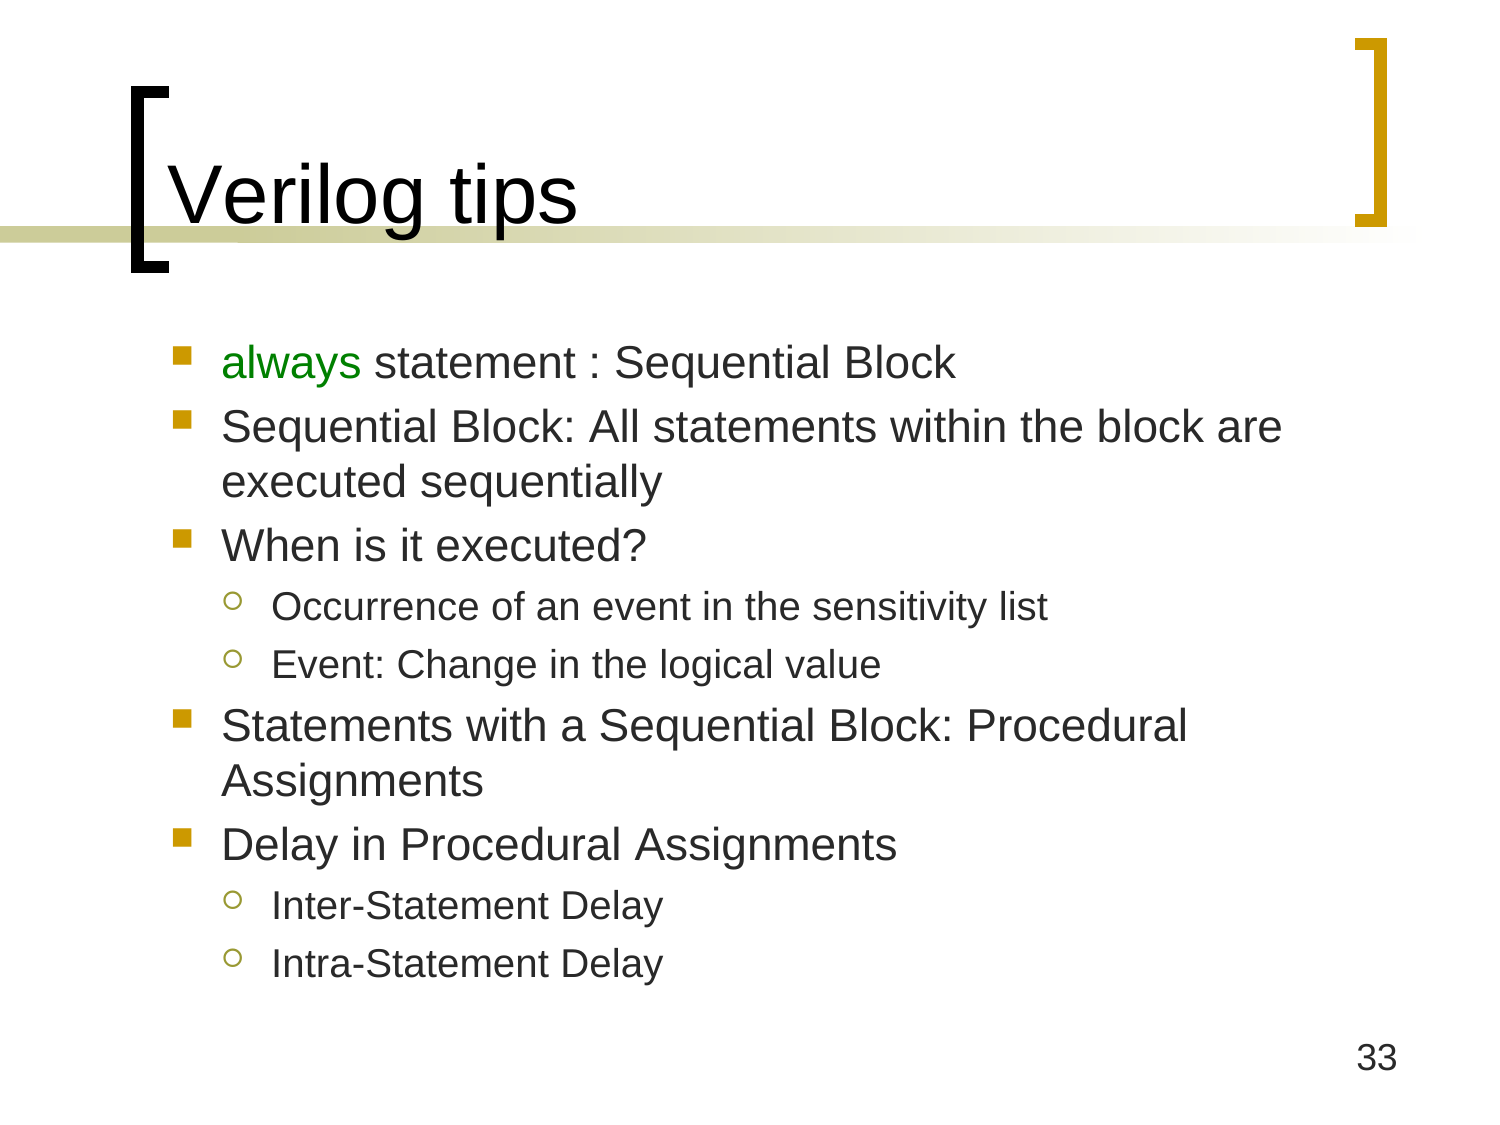

# Verilog tips
always statement : Sequential Block
Sequential Block: All statements within the block are executed sequentially
When is it executed?
Occurrence of an event in the sensitivity list
Event: Change in the logical value
Statements with a Sequential Block: Procedural Assignments
Delay in Procedural Assignments
Inter-Statement Delay
Intra-Statement Delay
33